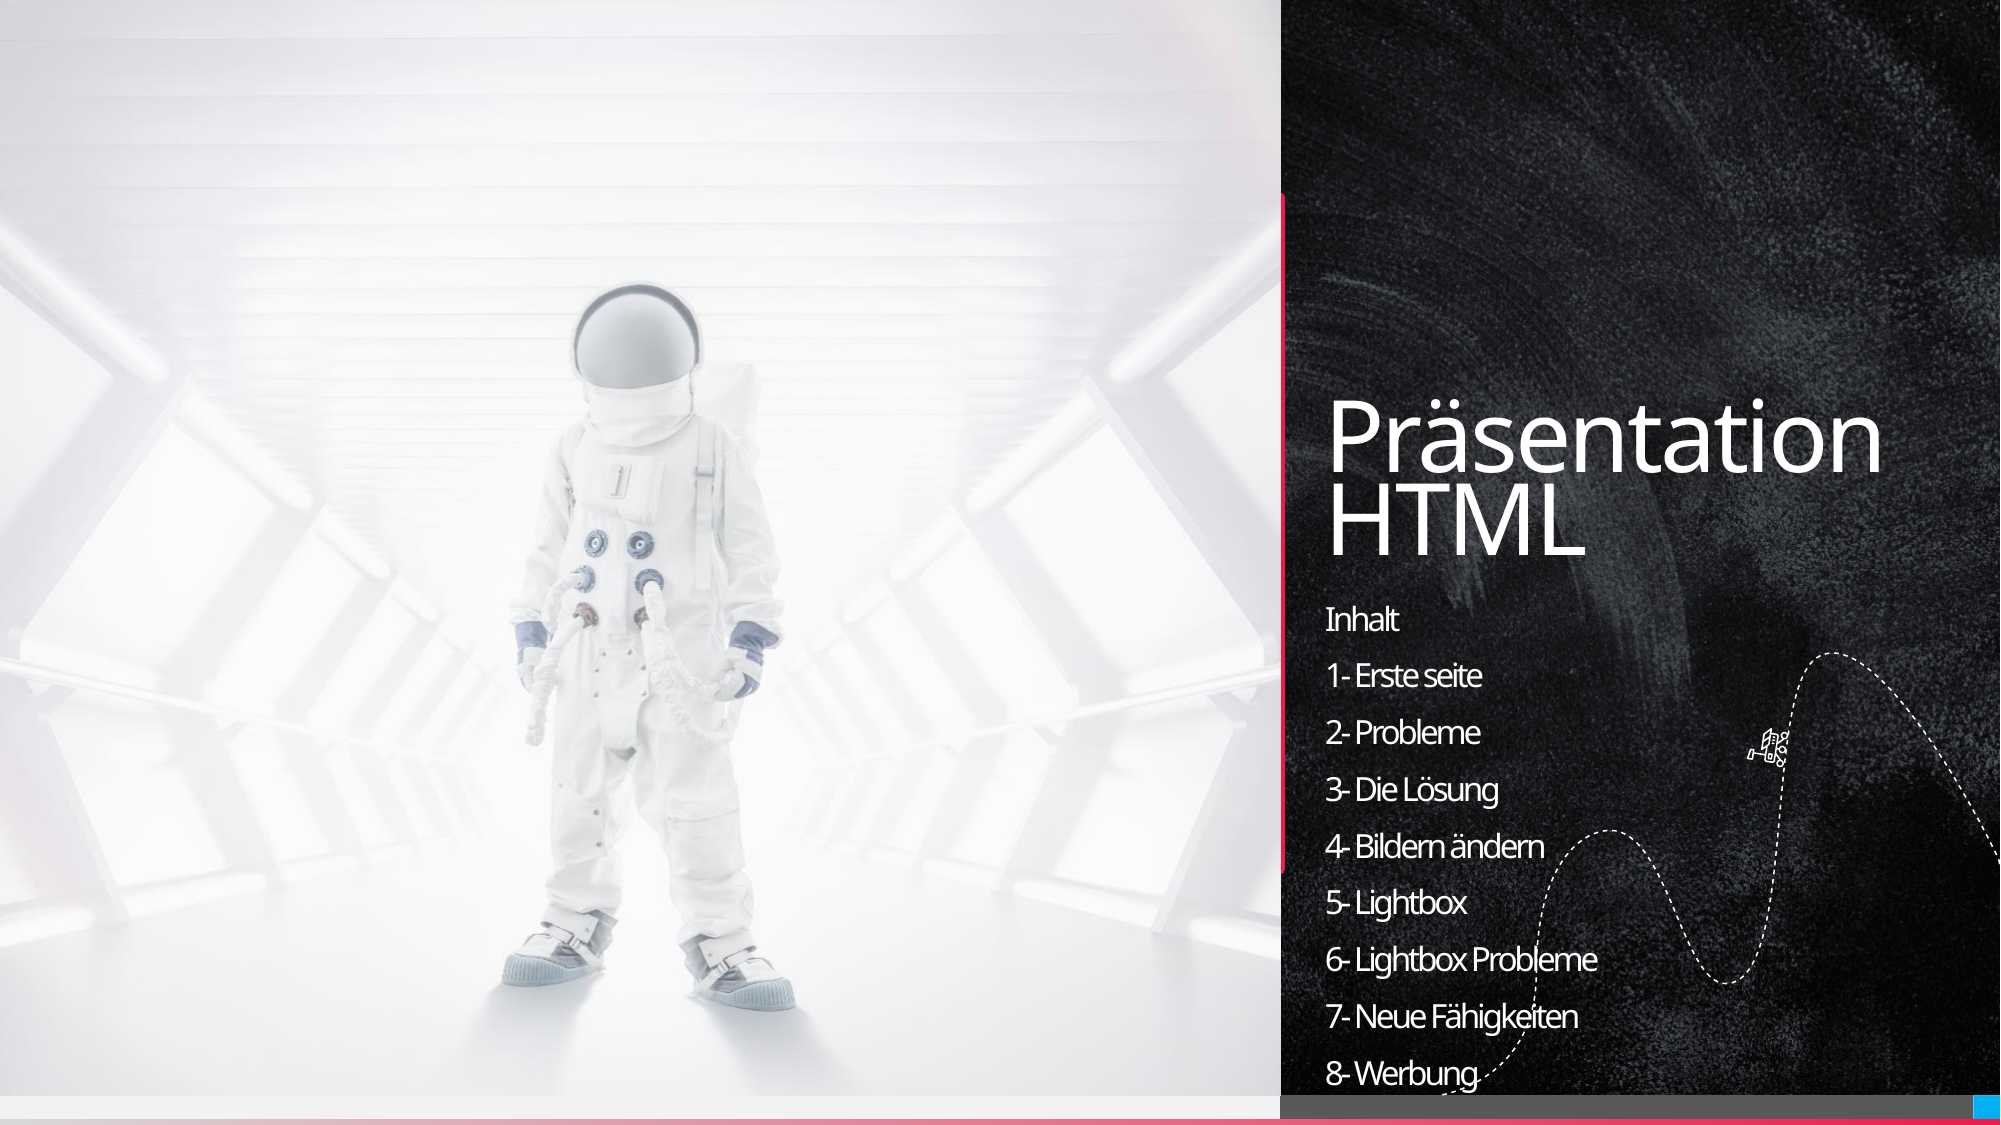

# Präsentation HTML
Inhalt
1- Erste seite
2- Probleme
3- Die Lösung
4- Bildern ändern
5- Lightbox
6- Lightbox Probleme
7- Neue Fähigkeiten
8- Werbung